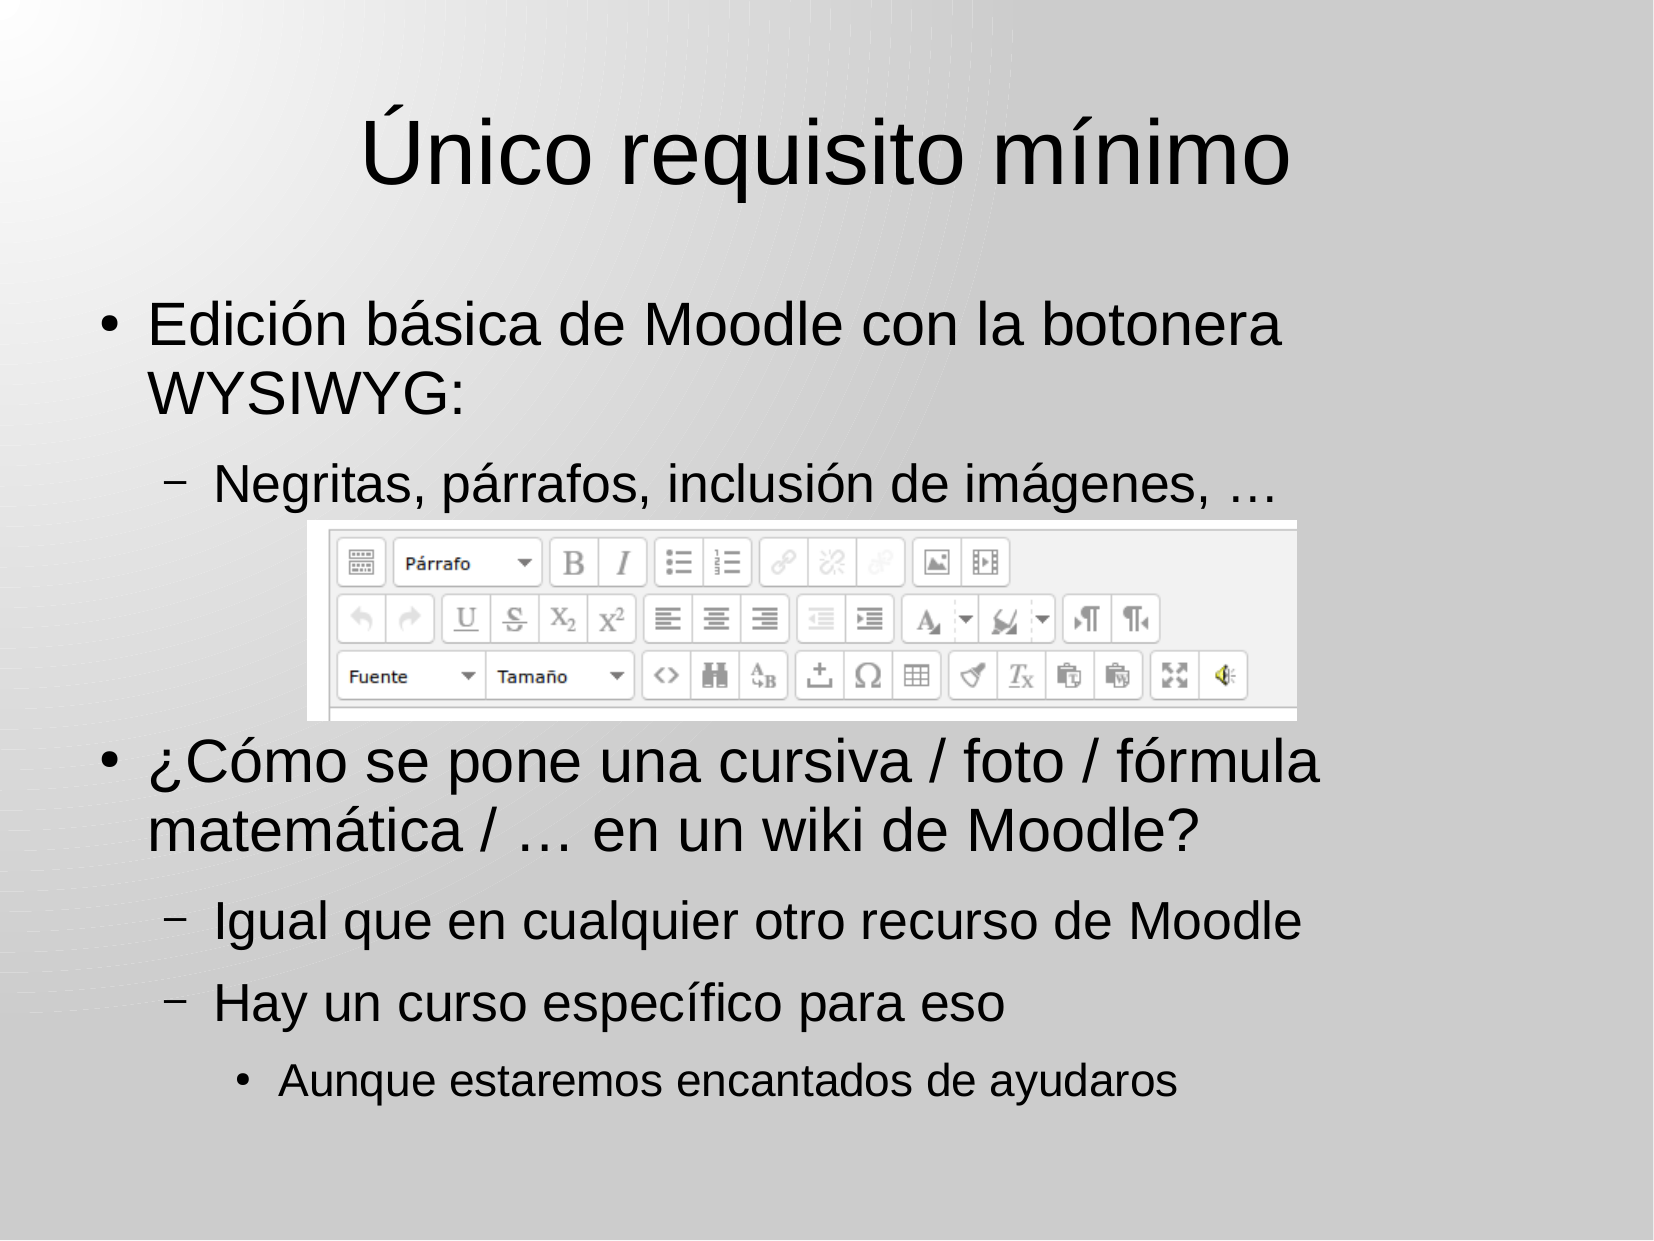

# Único requisito mínimo
Edición básica de Moodle con la botonera WYSIWYG:
Negritas, párrafos, inclusión de imágenes, …
¿Cómo se pone una cursiva / foto / fórmula matemática / … en un wiki de Moodle?
Igual que en cualquier otro recurso de Moodle
Hay un curso específico para eso
Aunque estaremos encantados de ayudaros